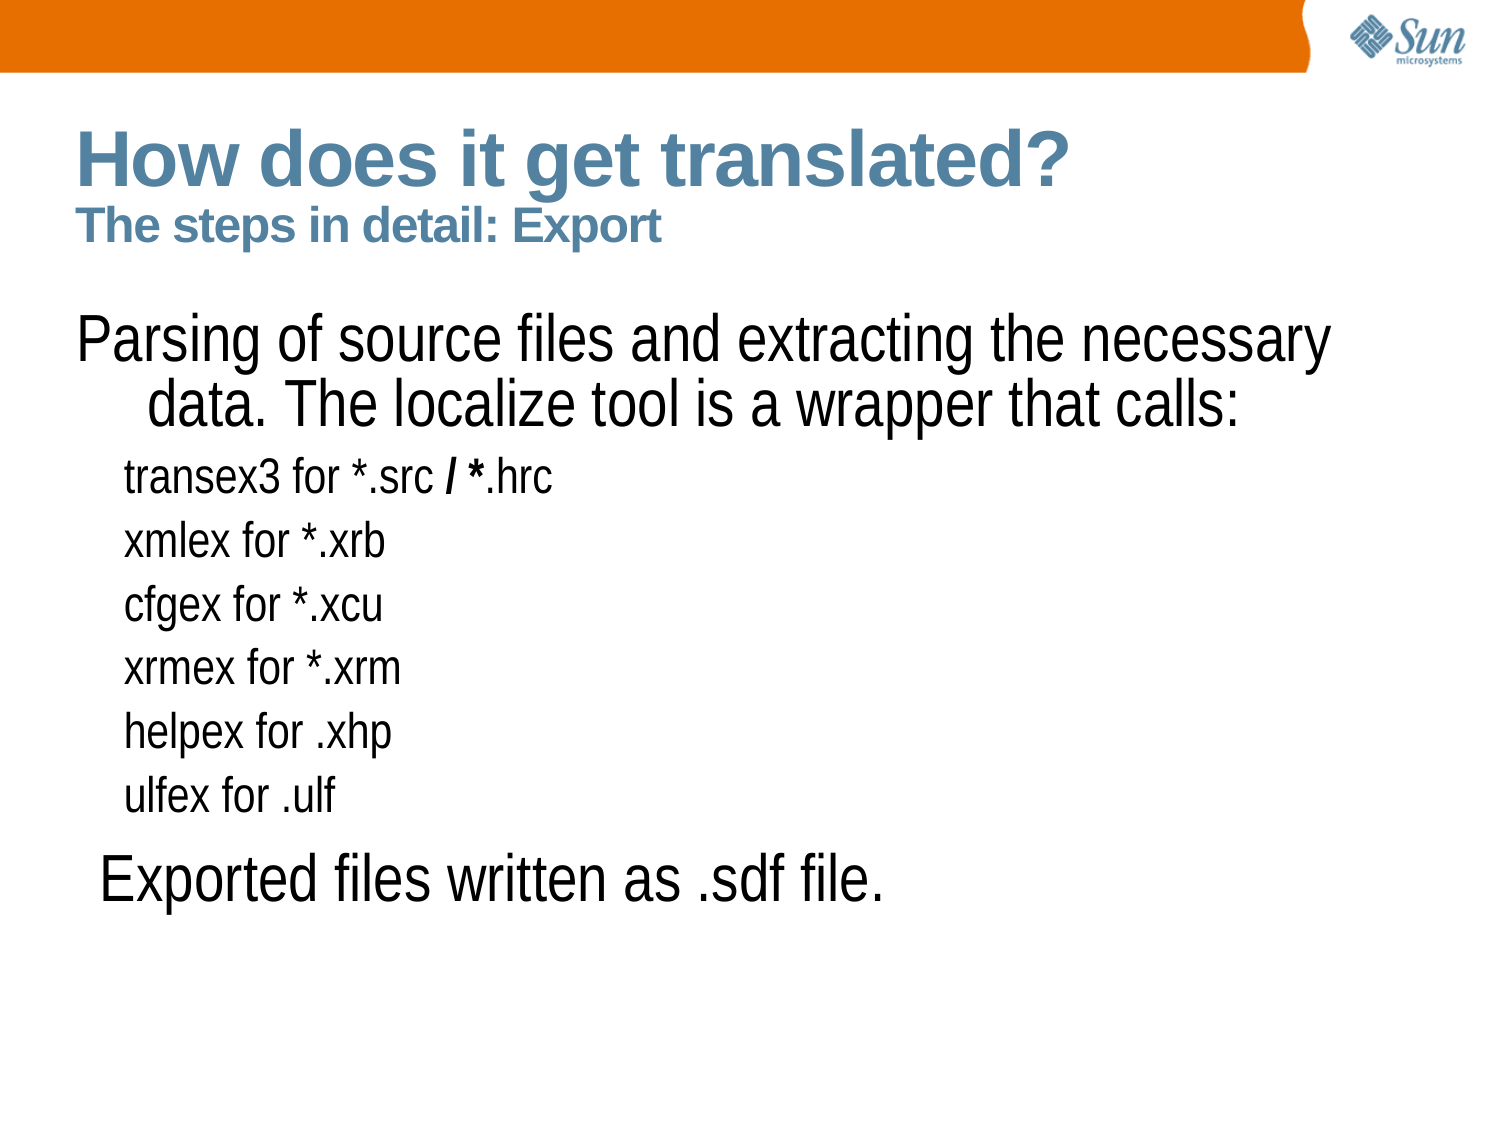

# How does it get translated? The steps in detail: Export
Parsing of source files and extracting the necessary data. The localize tool is a wrapper that calls:
transex3 for *.src / *.hrc
xmlex for *.xrb
cfgex for *.xcu
xrmex for *.xrm
helpex for .xhp
ulfex for .ulf
Exported files written as .sdf file.